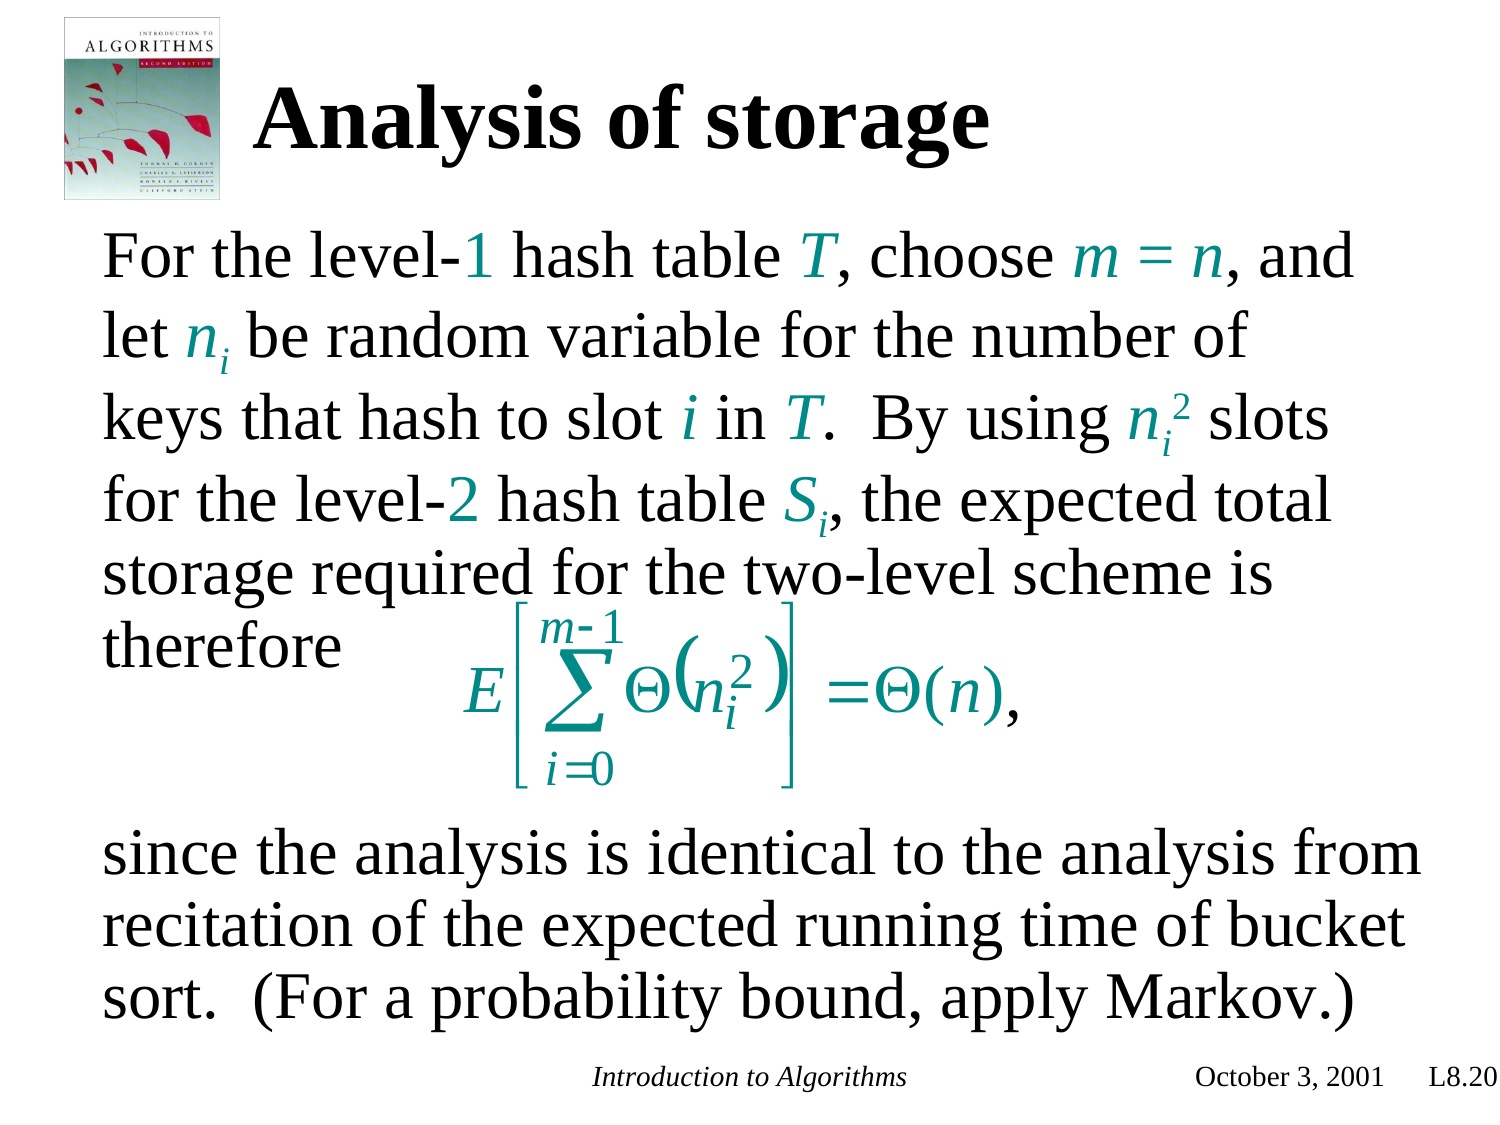

Analysis of storage
For the level-1 hash table T, choose m = n, and
let ni be random variable for the number of keys that hash to slot i in T. By using ni2 slots for the level-2 hash table Si, the expected total storage required for the two-level scheme is therefore
,
since the analysis is identical to the analysis from recitation of the expected running time of bucket sort. (For a probability bound, apply Markov.)
Introduction to Algorithms
October 3, 2001 L8.